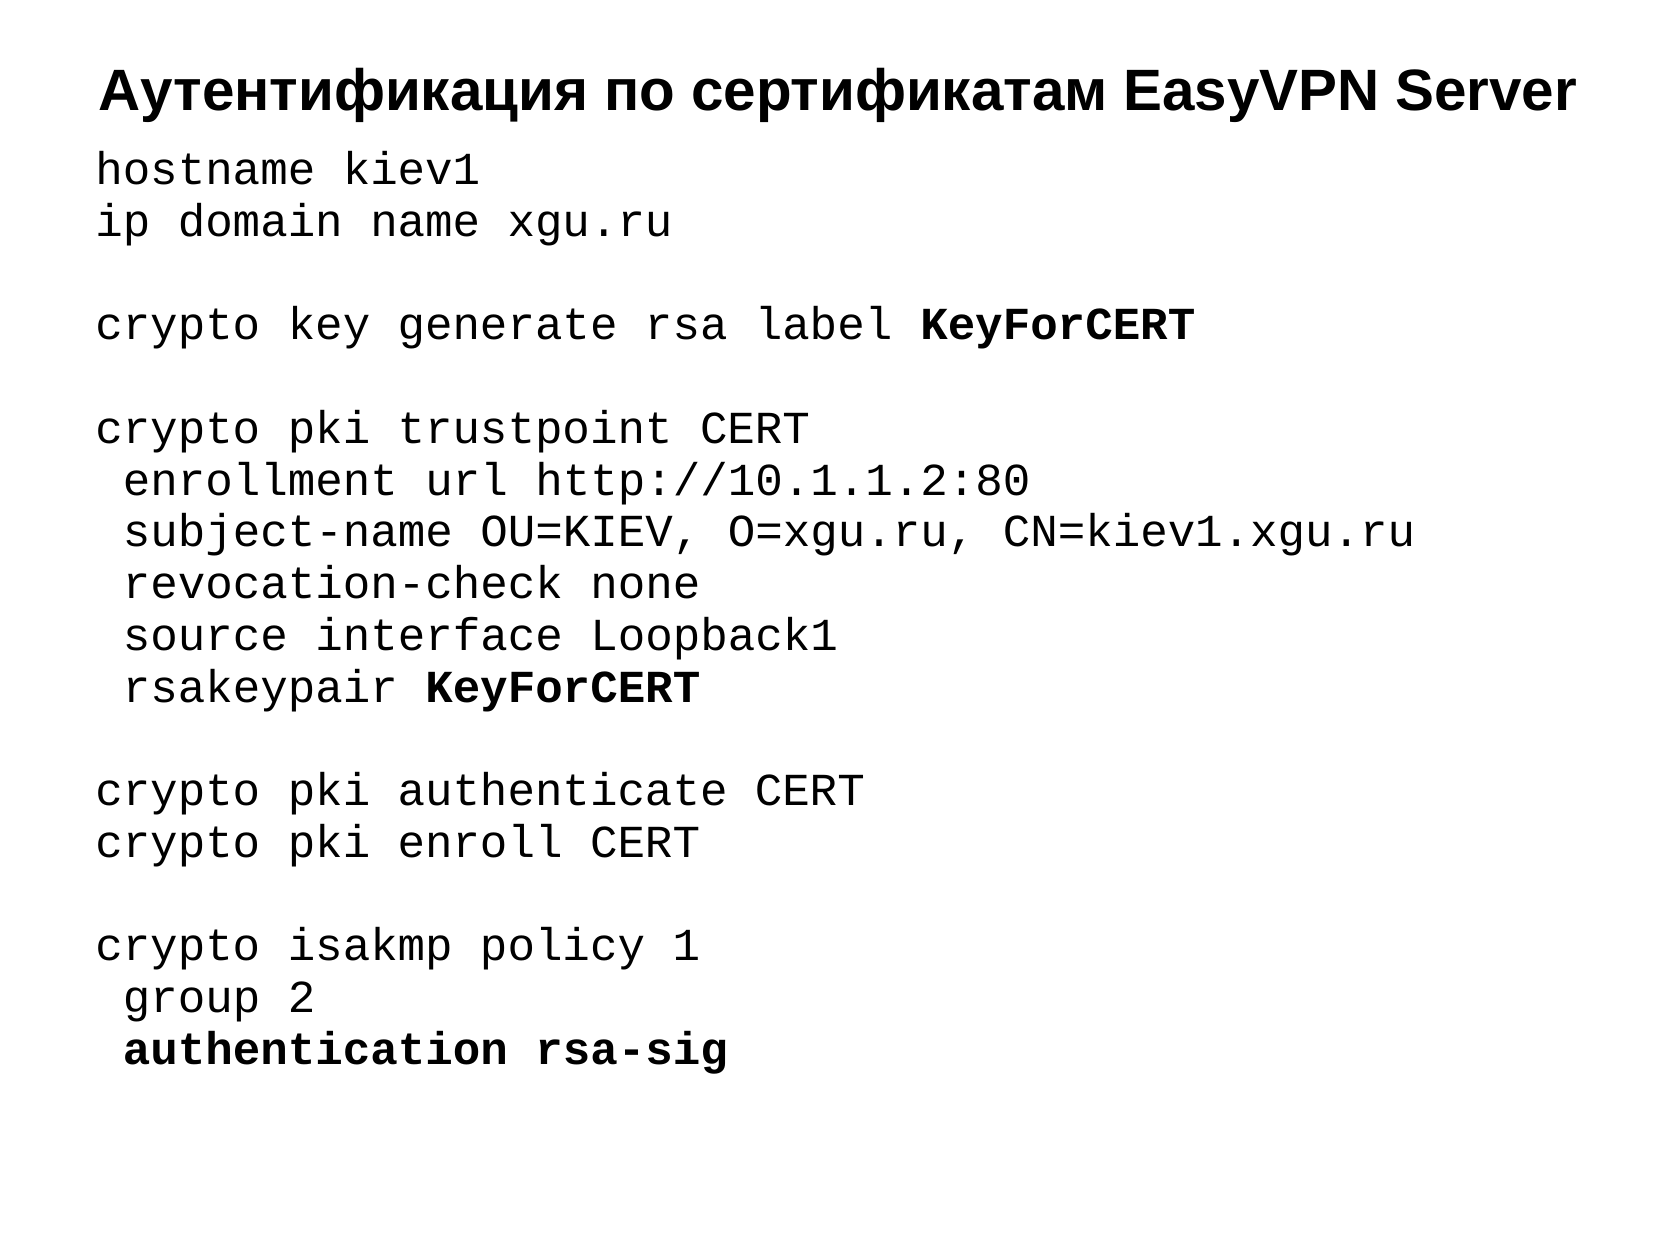

Аутентификация по сертификатам EasyVPN Server
# hostname kiev1
ip domain name xgu.ru
crypto key generate rsa label KeyForCERT
crypto pki trustpoint CERT
 enrollment url http://10.1.1.2:80
 subject-name OU=KIEV, O=xgu.ru, CN=kiev1.xgu.ru
 revocation-check none
 source interface Loopback1
 rsakeypair KeyForCERT
crypto pki authenticate CERT
crypto pki enroll CERT
crypto isakmp policy 1
 group 2
 authentication rsa-sig